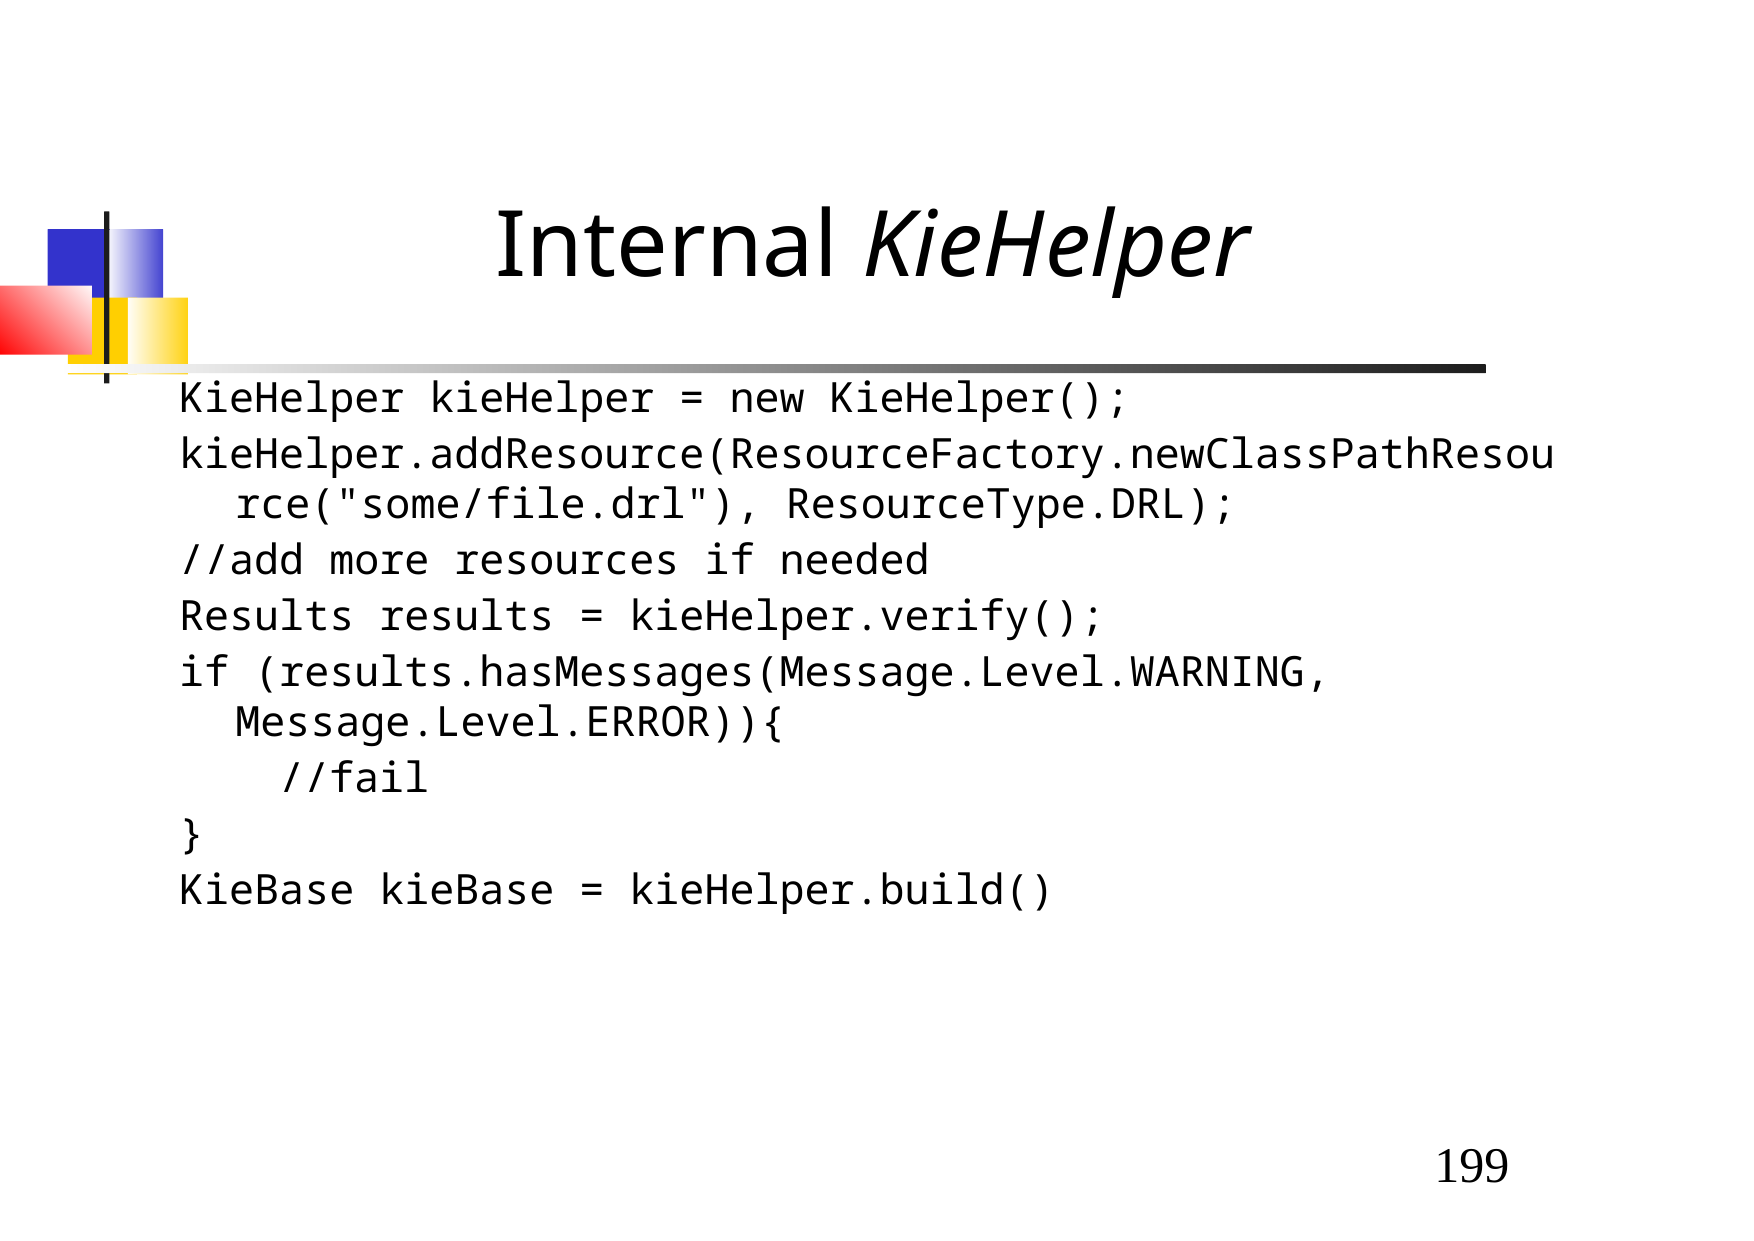

# Internal KieHelper
KieHelper kieHelper = new KieHelper();
kieHelper.addResource(ResourceFactory.newClassPathResource("some/file.drl"), ResourceType.DRL);
//add more resources if needed
Results results = kieHelper.verify();
if (results.hasMessages(Message.Level.WARNING, Message.Level.ERROR)){
 //fail
}
KieBase kieBase = kieHelper.build()